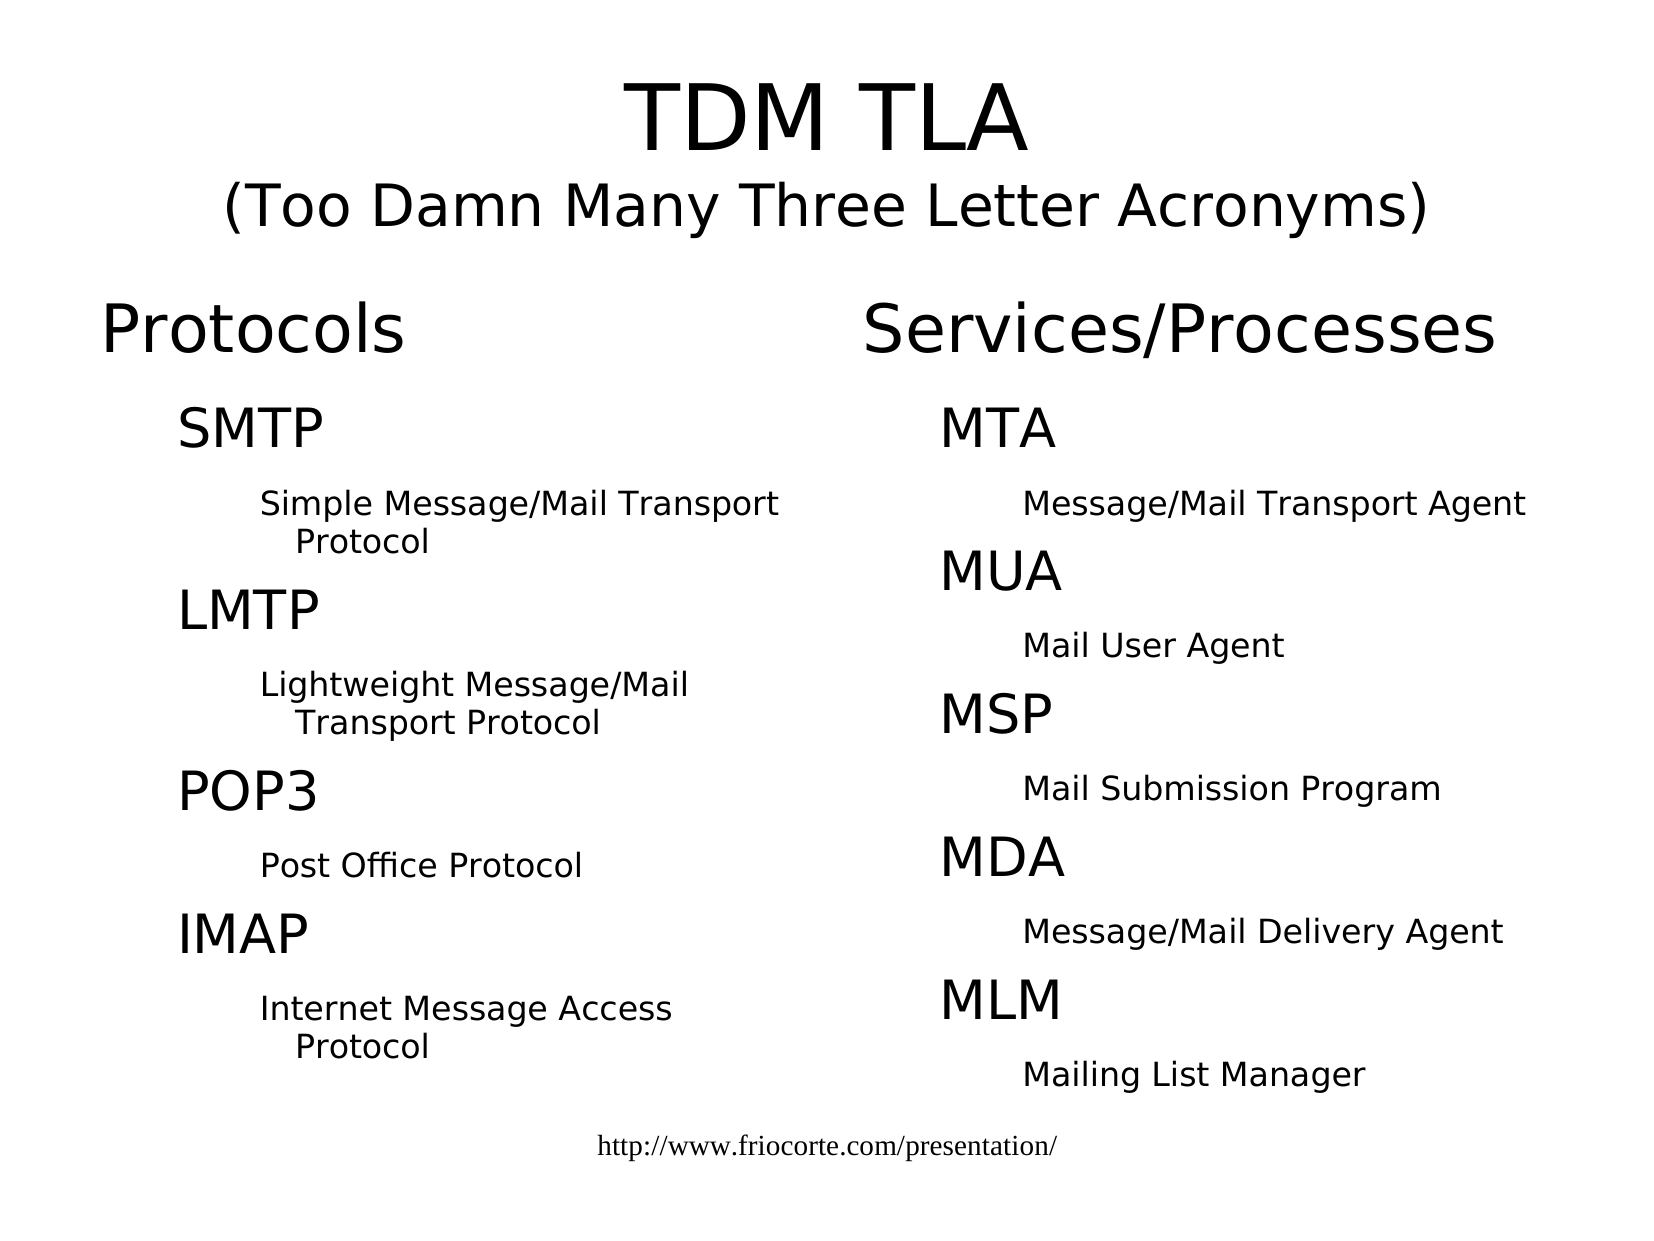

# TDM TLA (Too Damn Many Three Letter Acronyms)
Protocols
SMTP
Simple Message/Mail Transport Protocol
LMTP
Lightweight Message/Mail Transport Protocol
POP3
Post Office Protocol
IMAP
Internet Message Access Protocol
Services/Processes
MTA
Message/Mail Transport Agent
MUA
Mail User Agent
MSP
Mail Submission Program
MDA
Message/Mail Delivery Agent
MLM
Mailing List Manager
http://www.friocorte.com/presentation/